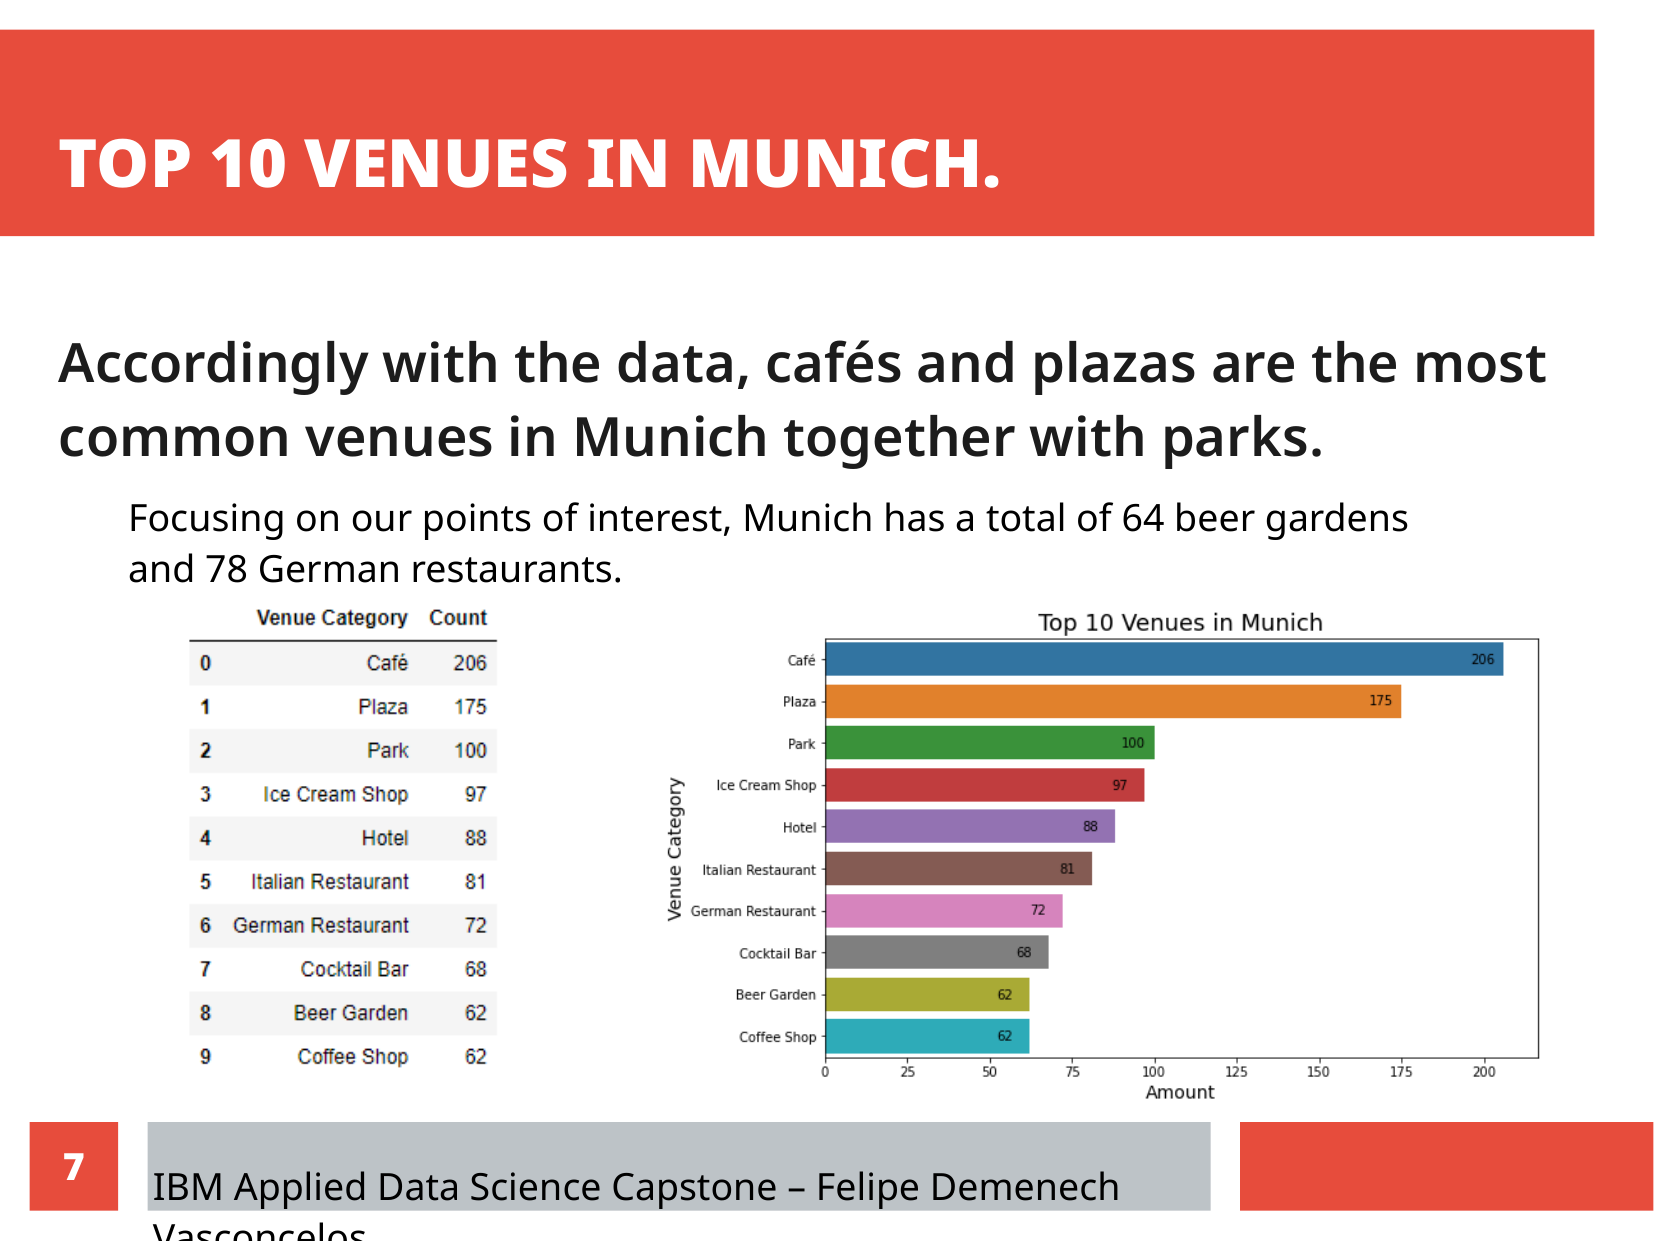

# TOP 10 VENUES IN MUNICH.
Accordingly with the data, cafés and plazas are the most common venues in Munich together with parks.
Focusing on our points of interest, Munich has a total of 64 beer gardens and 78 German restaurants.
7
IBM Applied Data Science Capstone – Felipe Demenech Vasconcelos.